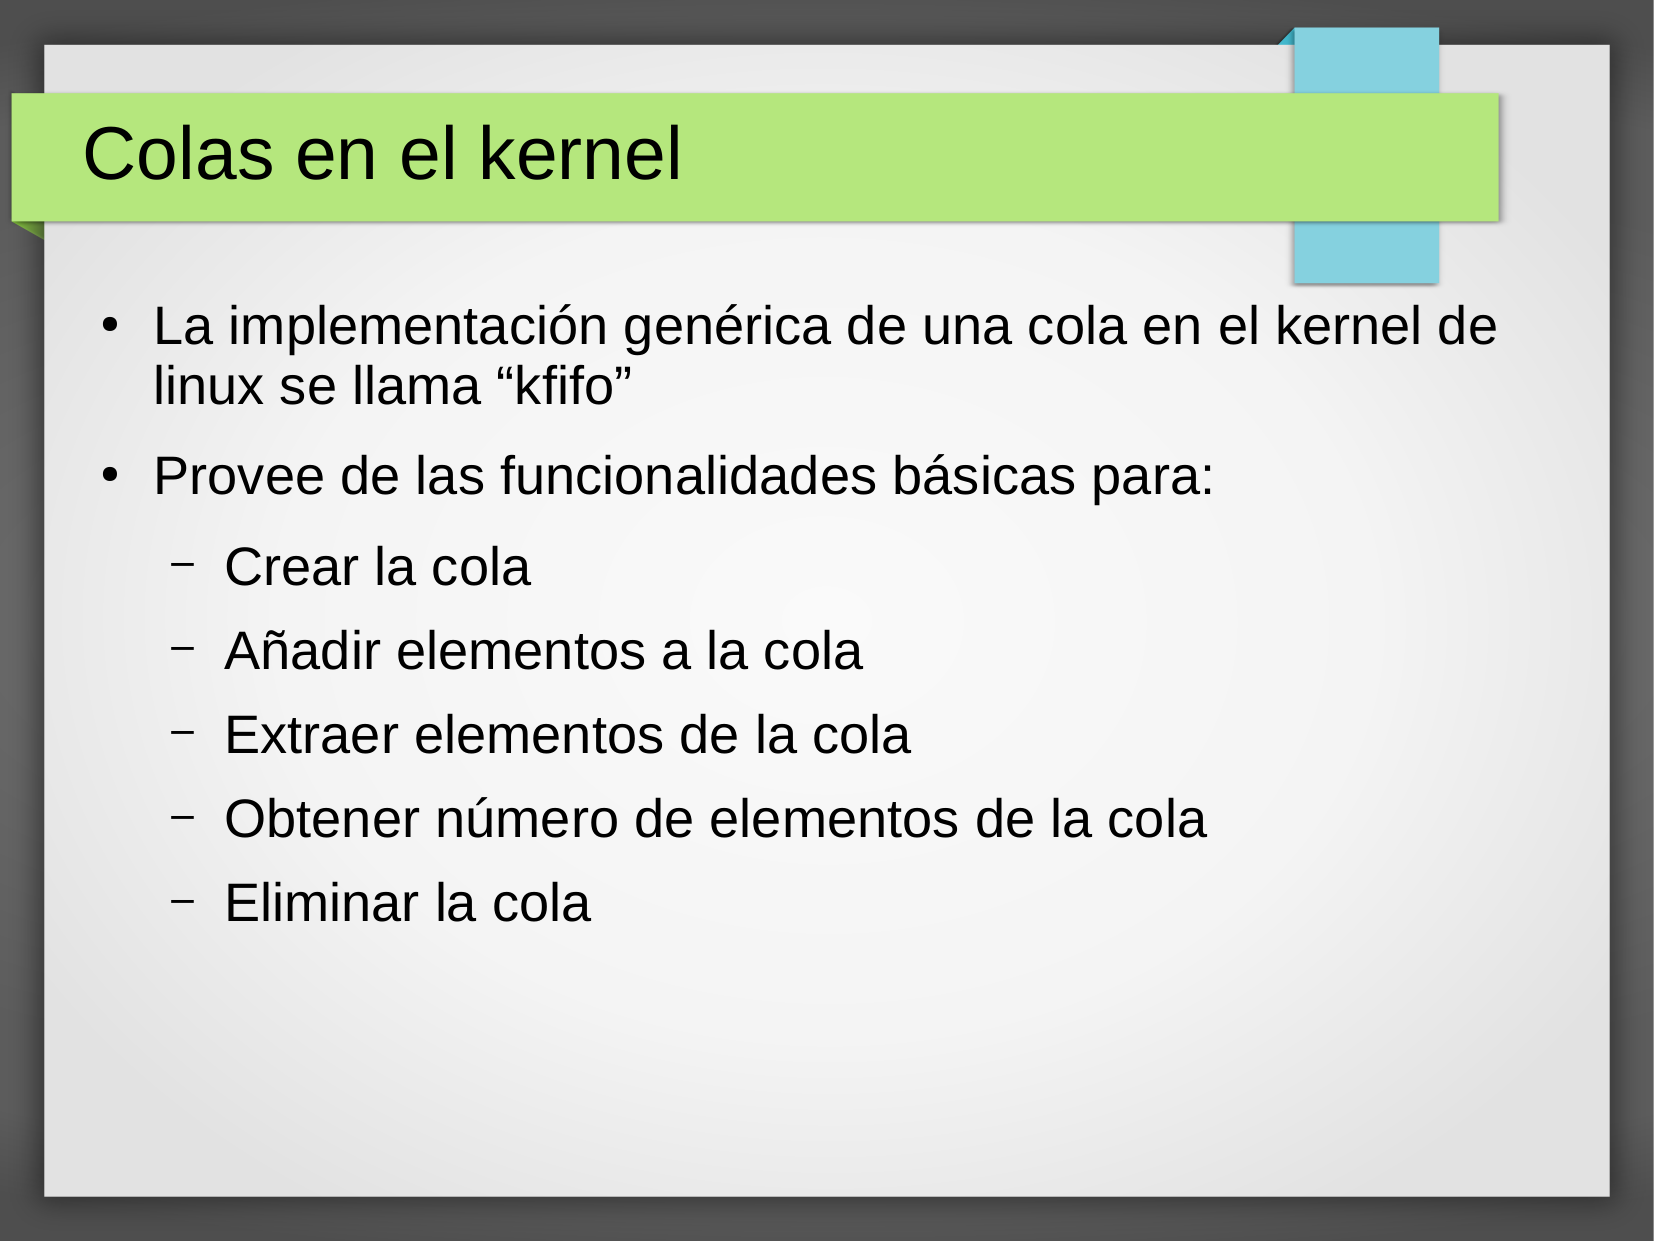

# Colas en el kernel
La implementación genérica de una cola en el kernel de linux se llama “kfifo”
Provee de las funcionalidades básicas para:
Crear la cola
Añadir elementos a la cola
Extraer elementos de la cola
Obtener número de elementos de la cola
Eliminar la cola